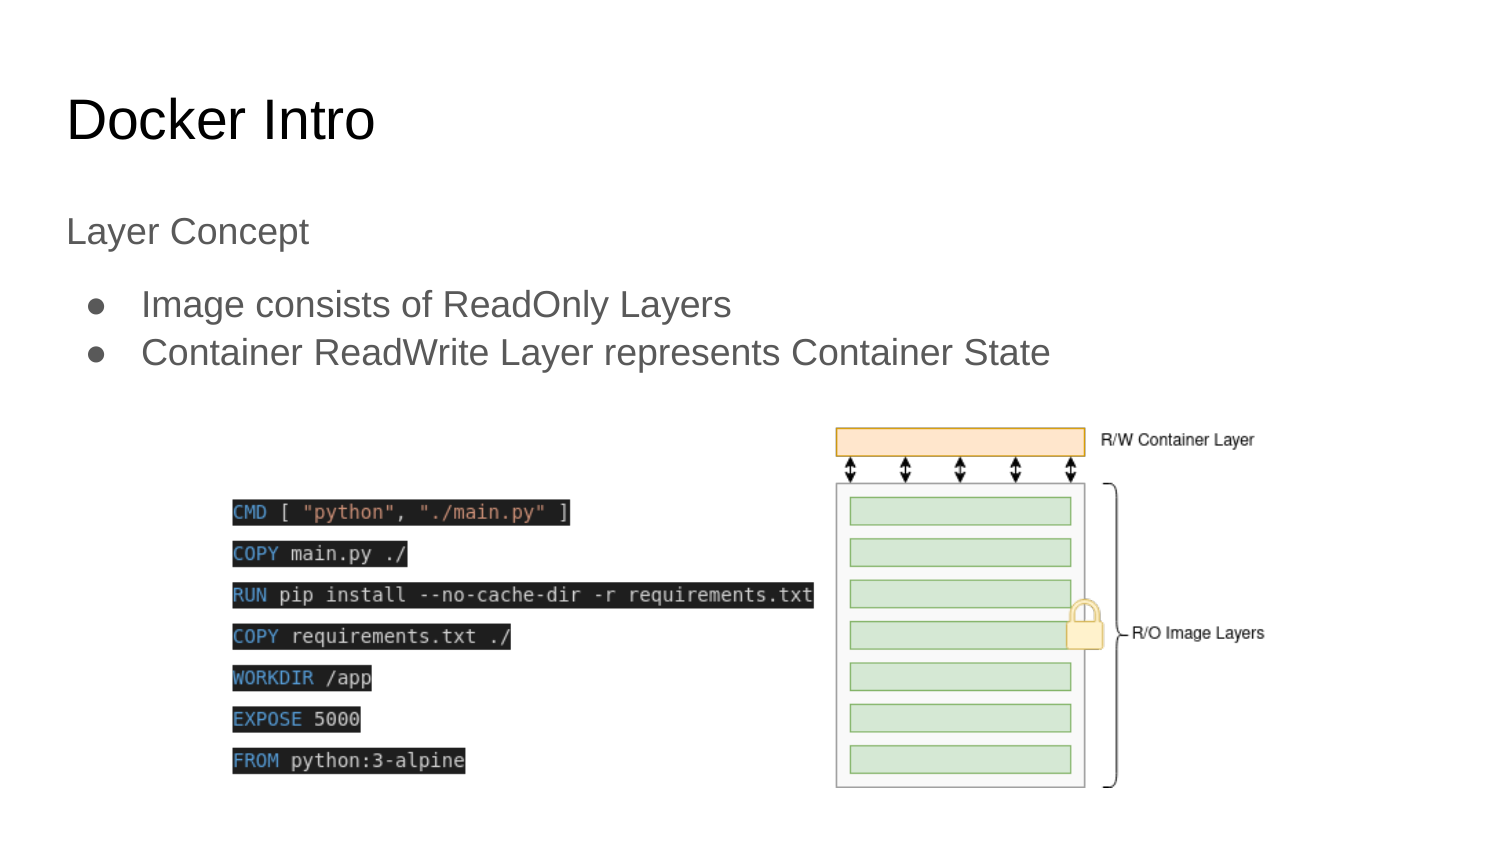

# Docker Intro
Layer Concept
Image consists of ReadOnly Layers
Container ReadWrite Layer represents Container State